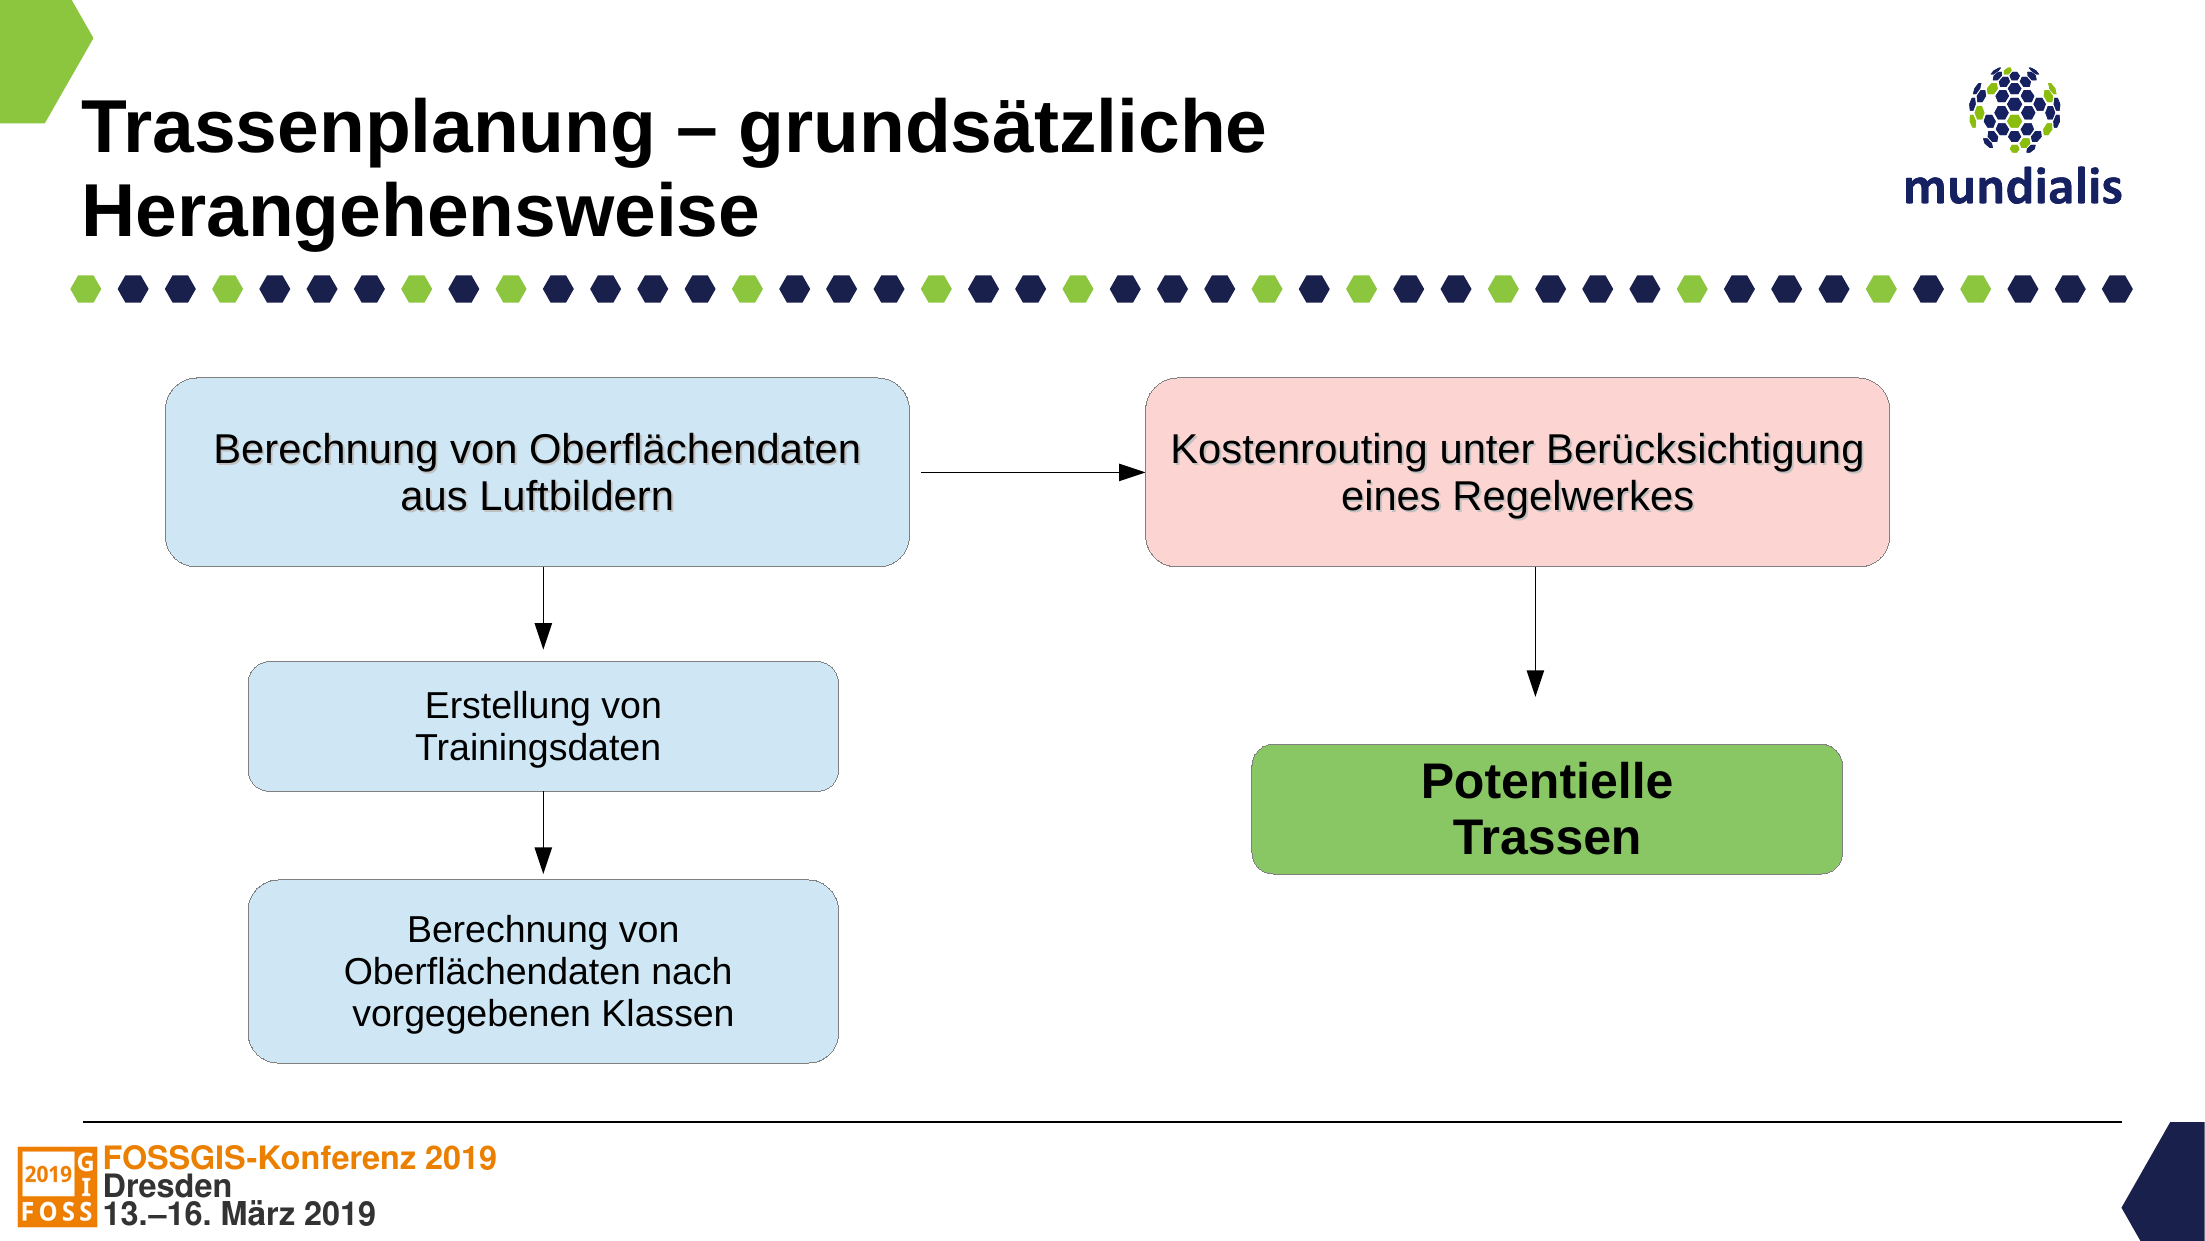

# Trassenplanung – grundsätzliche Herangehensweise
Berechnung von Oberflächendaten
aus Luftbildern
Kostenrouting unter Berücksichtigung
eines Regelwerkes
Erstellung von
Trainingsdaten
Potentielle
Trassen
Berechnung von
Oberflächendaten nach
vorgegebenen Klassen